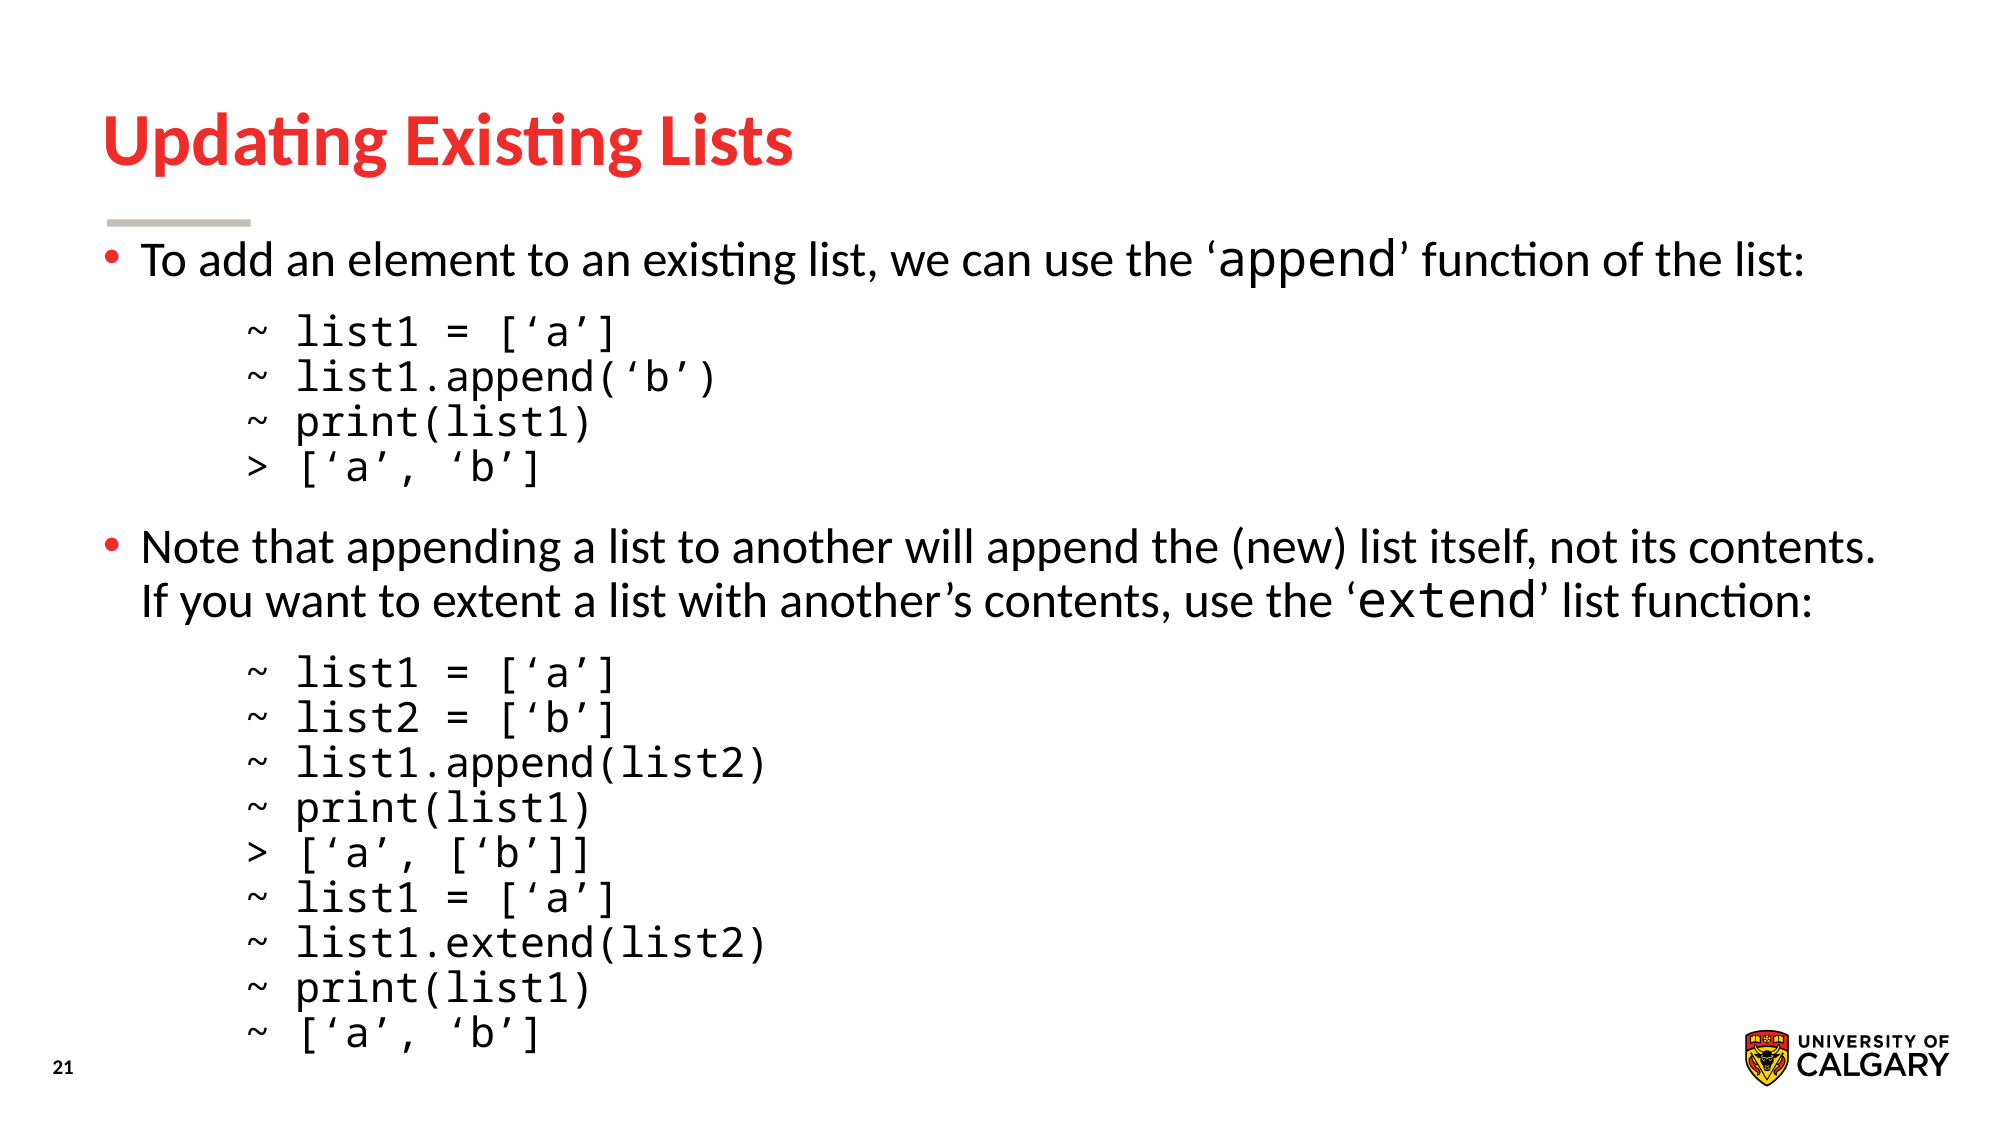

# Updating Existing Lists
To add an element to an existing list, we can use the ‘append’ function of the list:
~ list1 = [‘a’]
~ list1.append(‘b’)
~ print(list1)
> [‘a’, ‘b’]
Note that appending a list to another will append the (new) list itself, not its contents. If you want to extent a list with another’s contents, use the ‘extend’ list function:
~ list1 = [‘a’]
~ list2 = [‘b’]
~ list1.append(list2)
~ print(list1)
> [‘a’, [‘b’]]
~ list1 = [‘a’]
~ list1.extend(list2)
~ print(list1)
~ [‘a’, ‘b’]